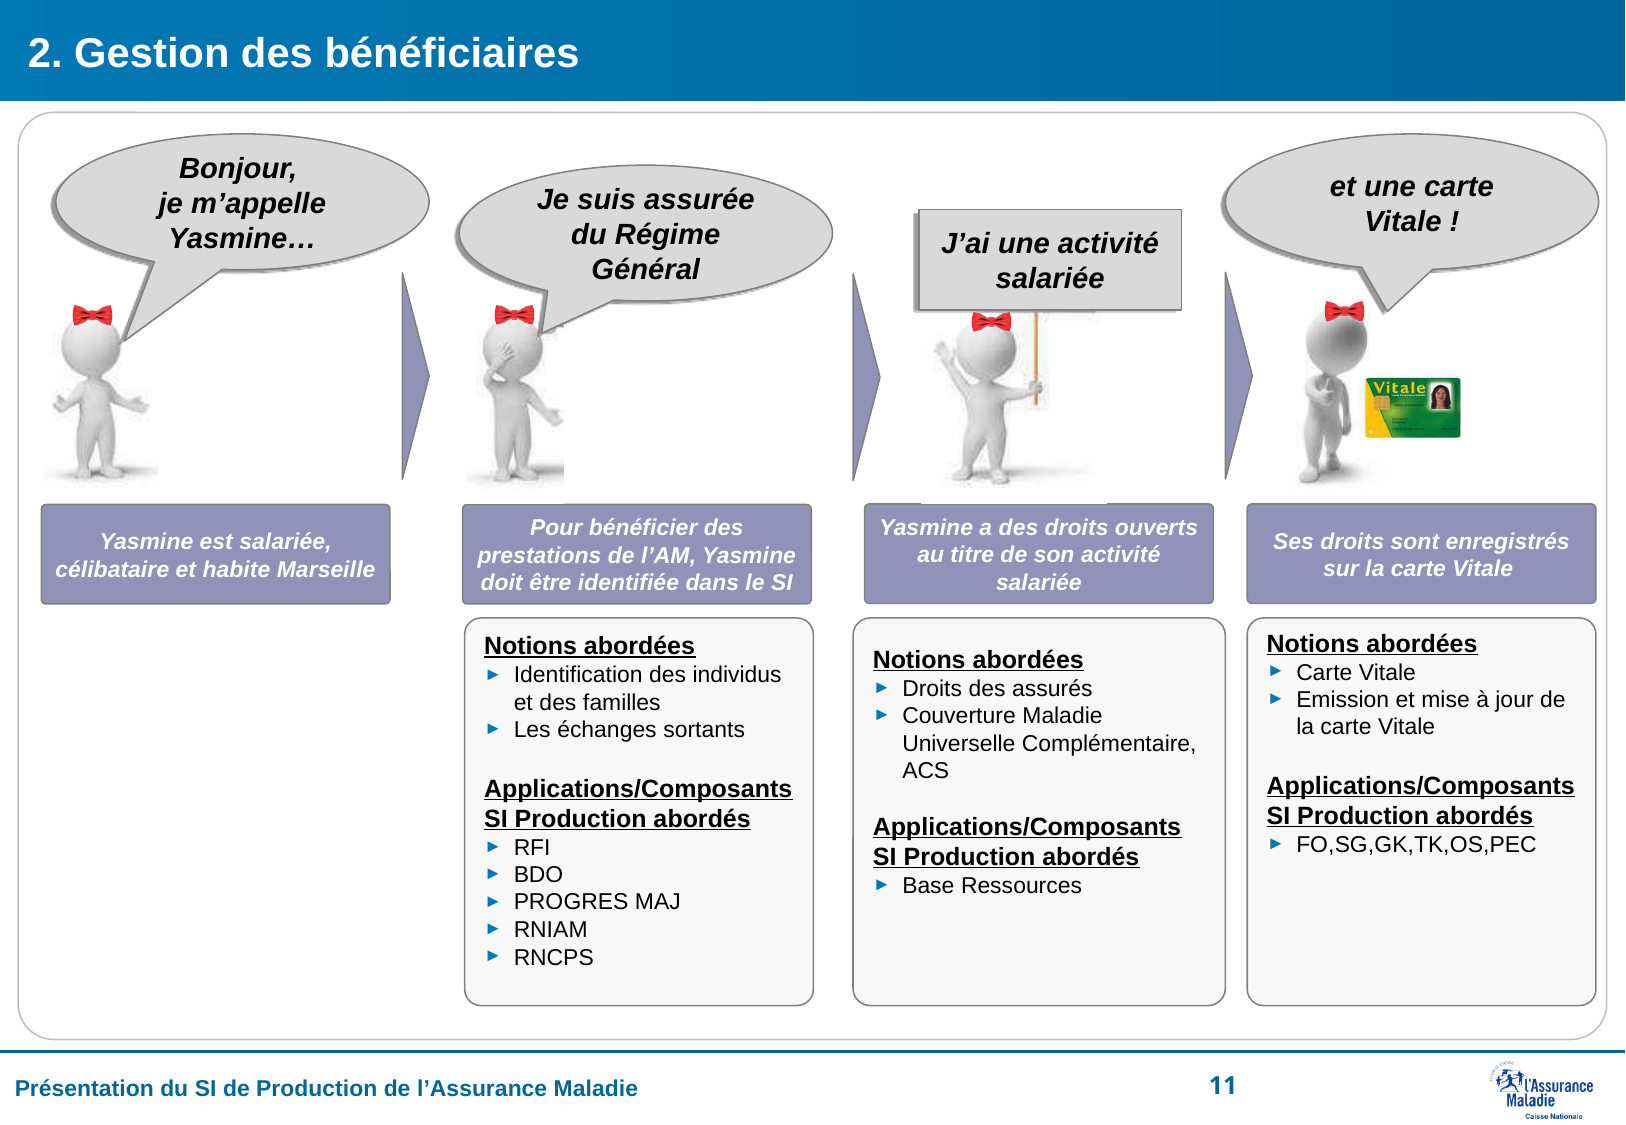

# 2. Gestion des bénéficiaires
Bonjour,
je m’appelle Yasmine…
et une carte Vitale !
Je suis assurée du Régime Général
J’ai une activité salariée
Yasmine a des droits ouverts au titre de son activité salariée
Ses droits sont enregistrés sur la carte Vitale
Yasmine est salariée, célibataire et habite Marseille
Pour bénéficier des prestations de l’AM, Yasmine doit être identifiée dans le SI
Notions abordées
Identification des individus et des familles
Les échanges sortants
Applications/Composants SI Production abordés
RFI
BDO
PROGRES MAJ
RNIAM
RNCPS
Notions abordées
Droits des assurés
Couverture Maladie Universelle Complémentaire, ACS
Applications/Composants SI Production abordés
Base Ressources
Notions abordées
Carte Vitale
Emission et mise à jour de la carte Vitale
Applications/Composants SI Production abordés
FO,SG,GK,TK,OS,PEC